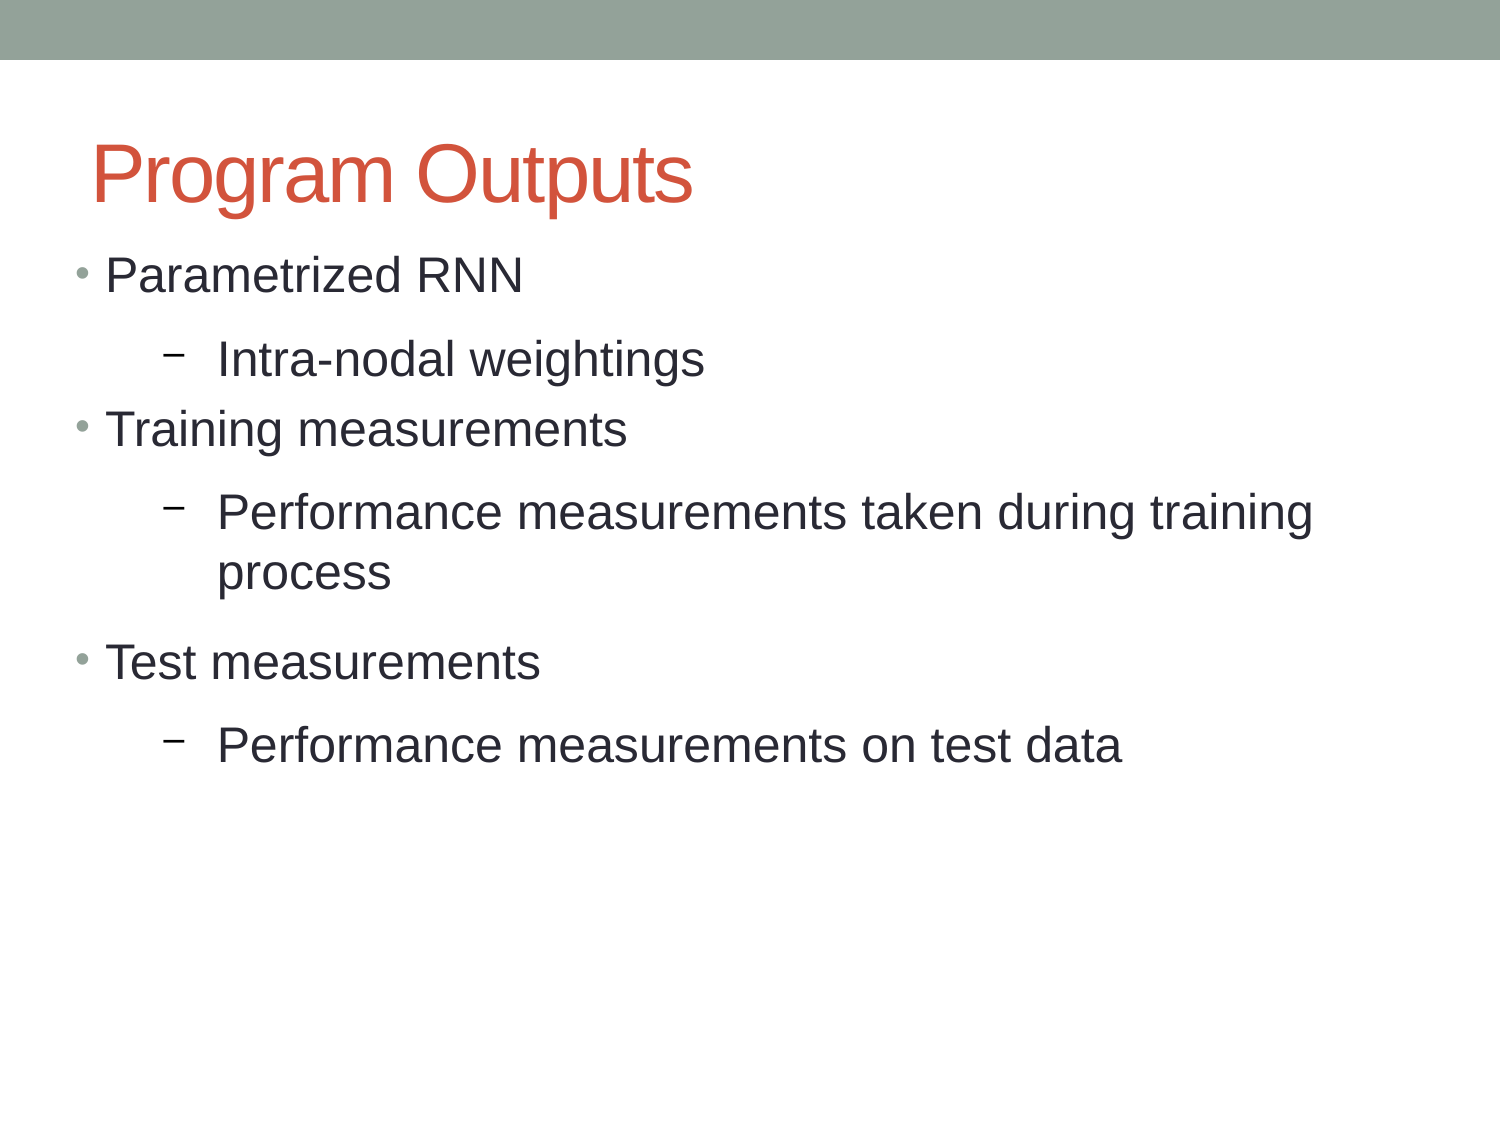

# Program Outputs
Parametrized RNN
Intra-nodal weightings
Training measurements
Performance measurements taken during training process
Test measurements
Performance measurements on test data